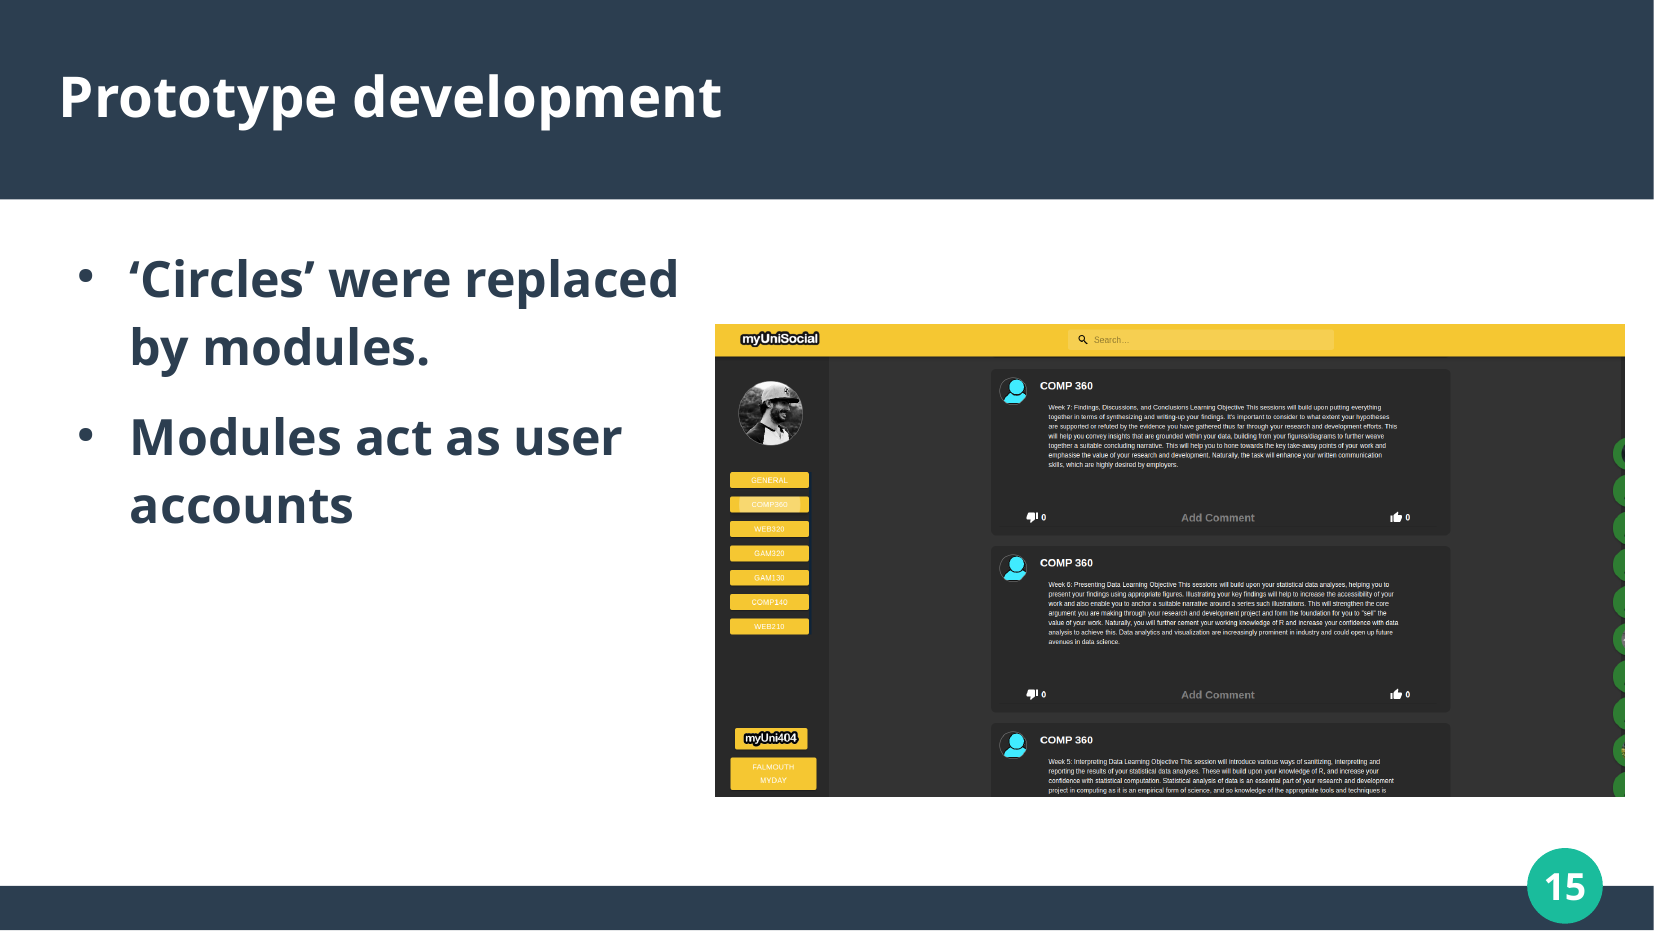

# Prototype development
‘Circles’ were replaced by modules.
Modules act as user accounts